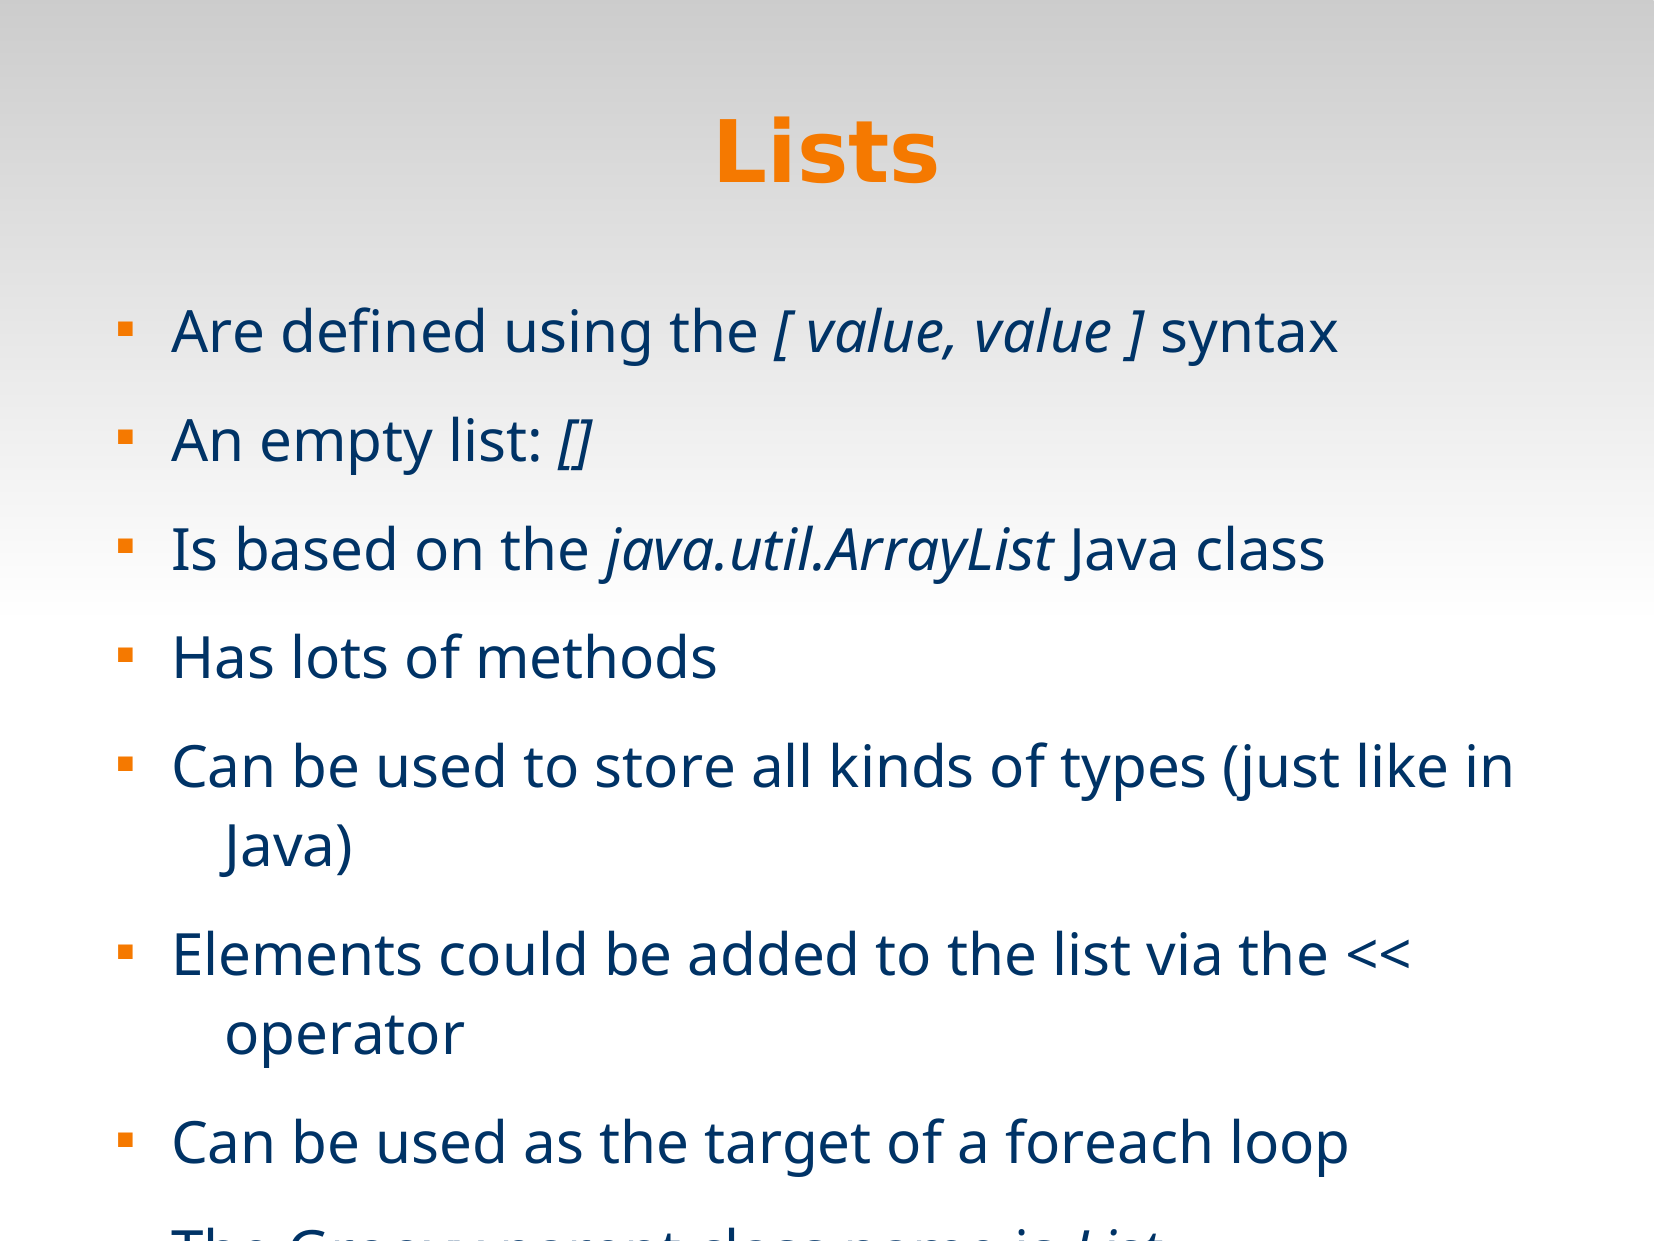

# Lists
Are defined using the [ value, value ] syntax
An empty list: []
Is based on the java.util.ArrayList Java class
Has lots of methods
Can be used to store all kinds of types (just like in Java)
Elements could be added to the list via the << operator
Can be used as the target of a foreach loop
The Groovy parent class name is List